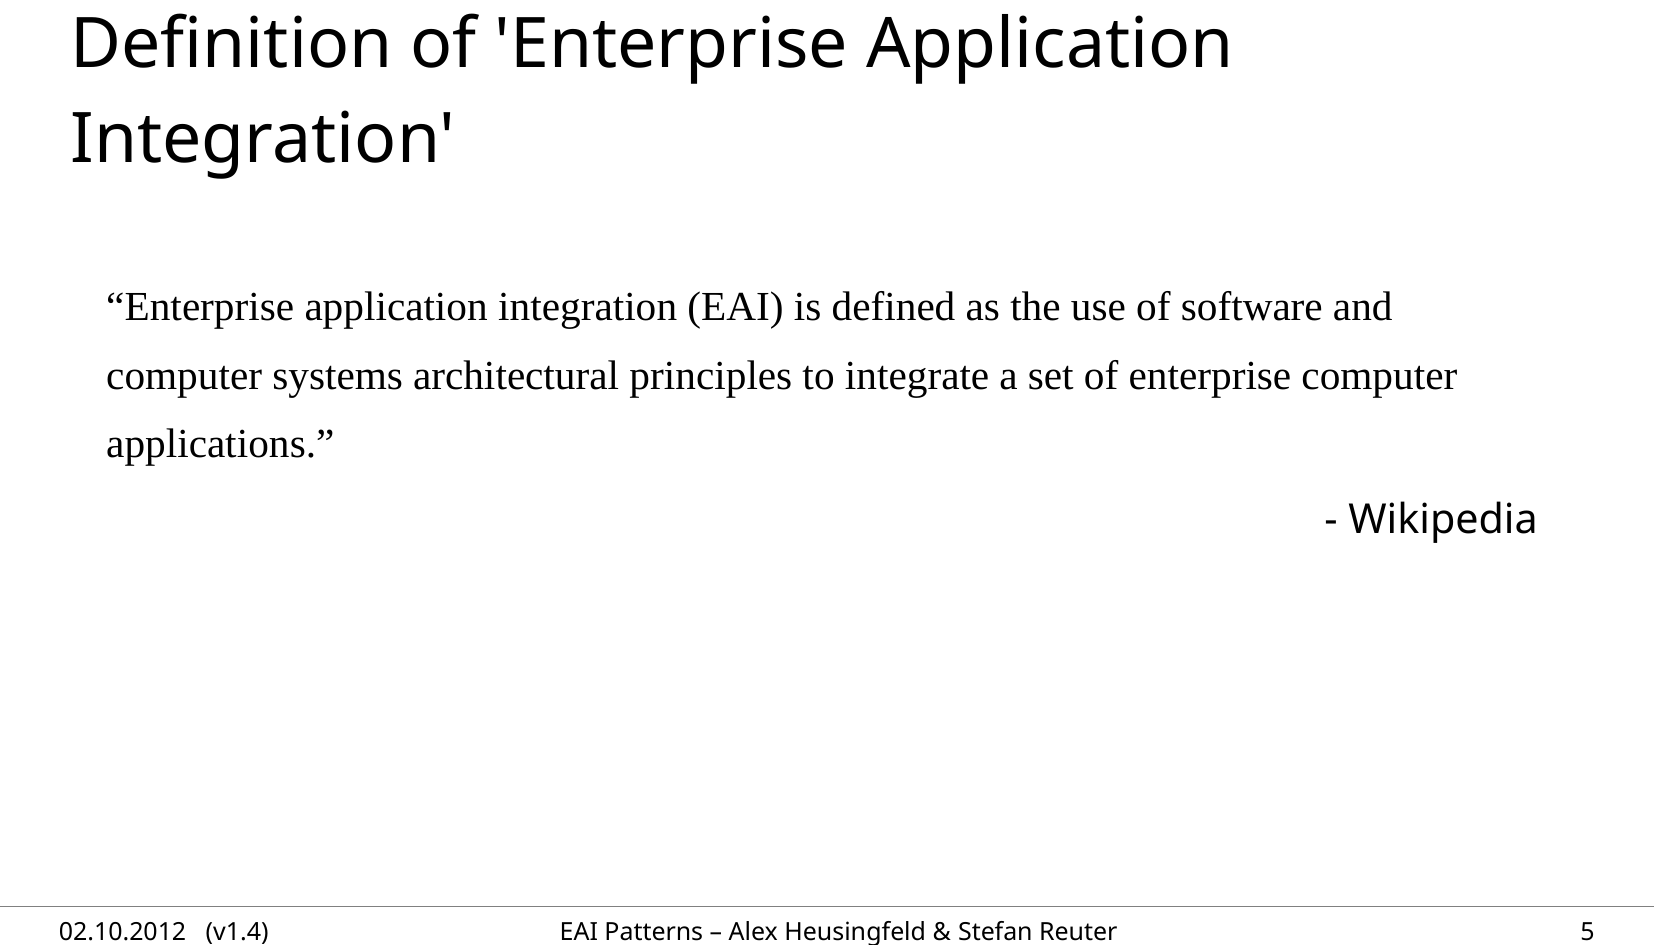

# Definition of 'Enterprise Application Integration'
“Enterprise application integration (EAI) is defined as the use of software and computer systems architectural principles to integrate a set of enterprise computer applications.”
- Wikipedia
2012-08-30
EAI Patterns - Alex Heusingfeld & Stefan Reuter
5